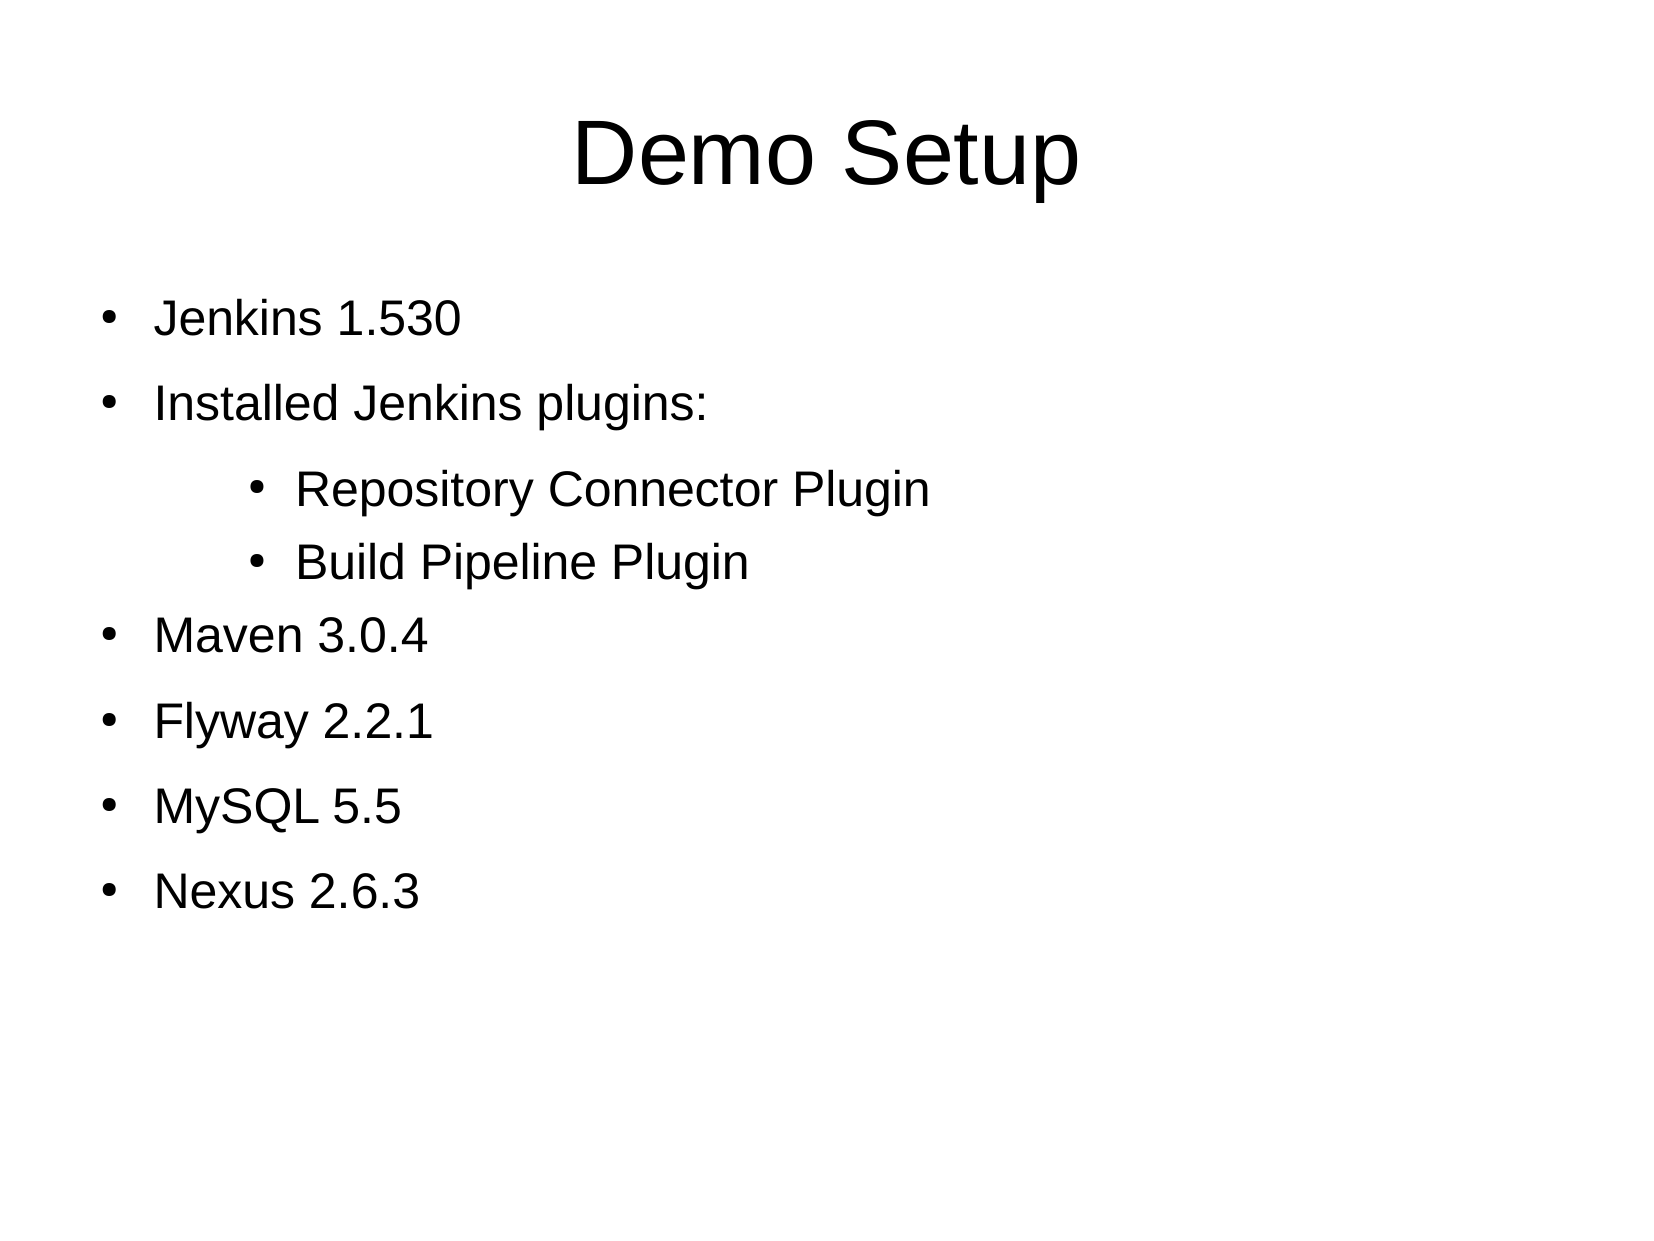

# Demo Setup
Jenkins 1.530
Installed Jenkins plugins:
Repository Connector Plugin
Build Pipeline Plugin
Maven 3.0.4
Flyway 2.2.1
MySQL 5.5
Nexus 2.6.3